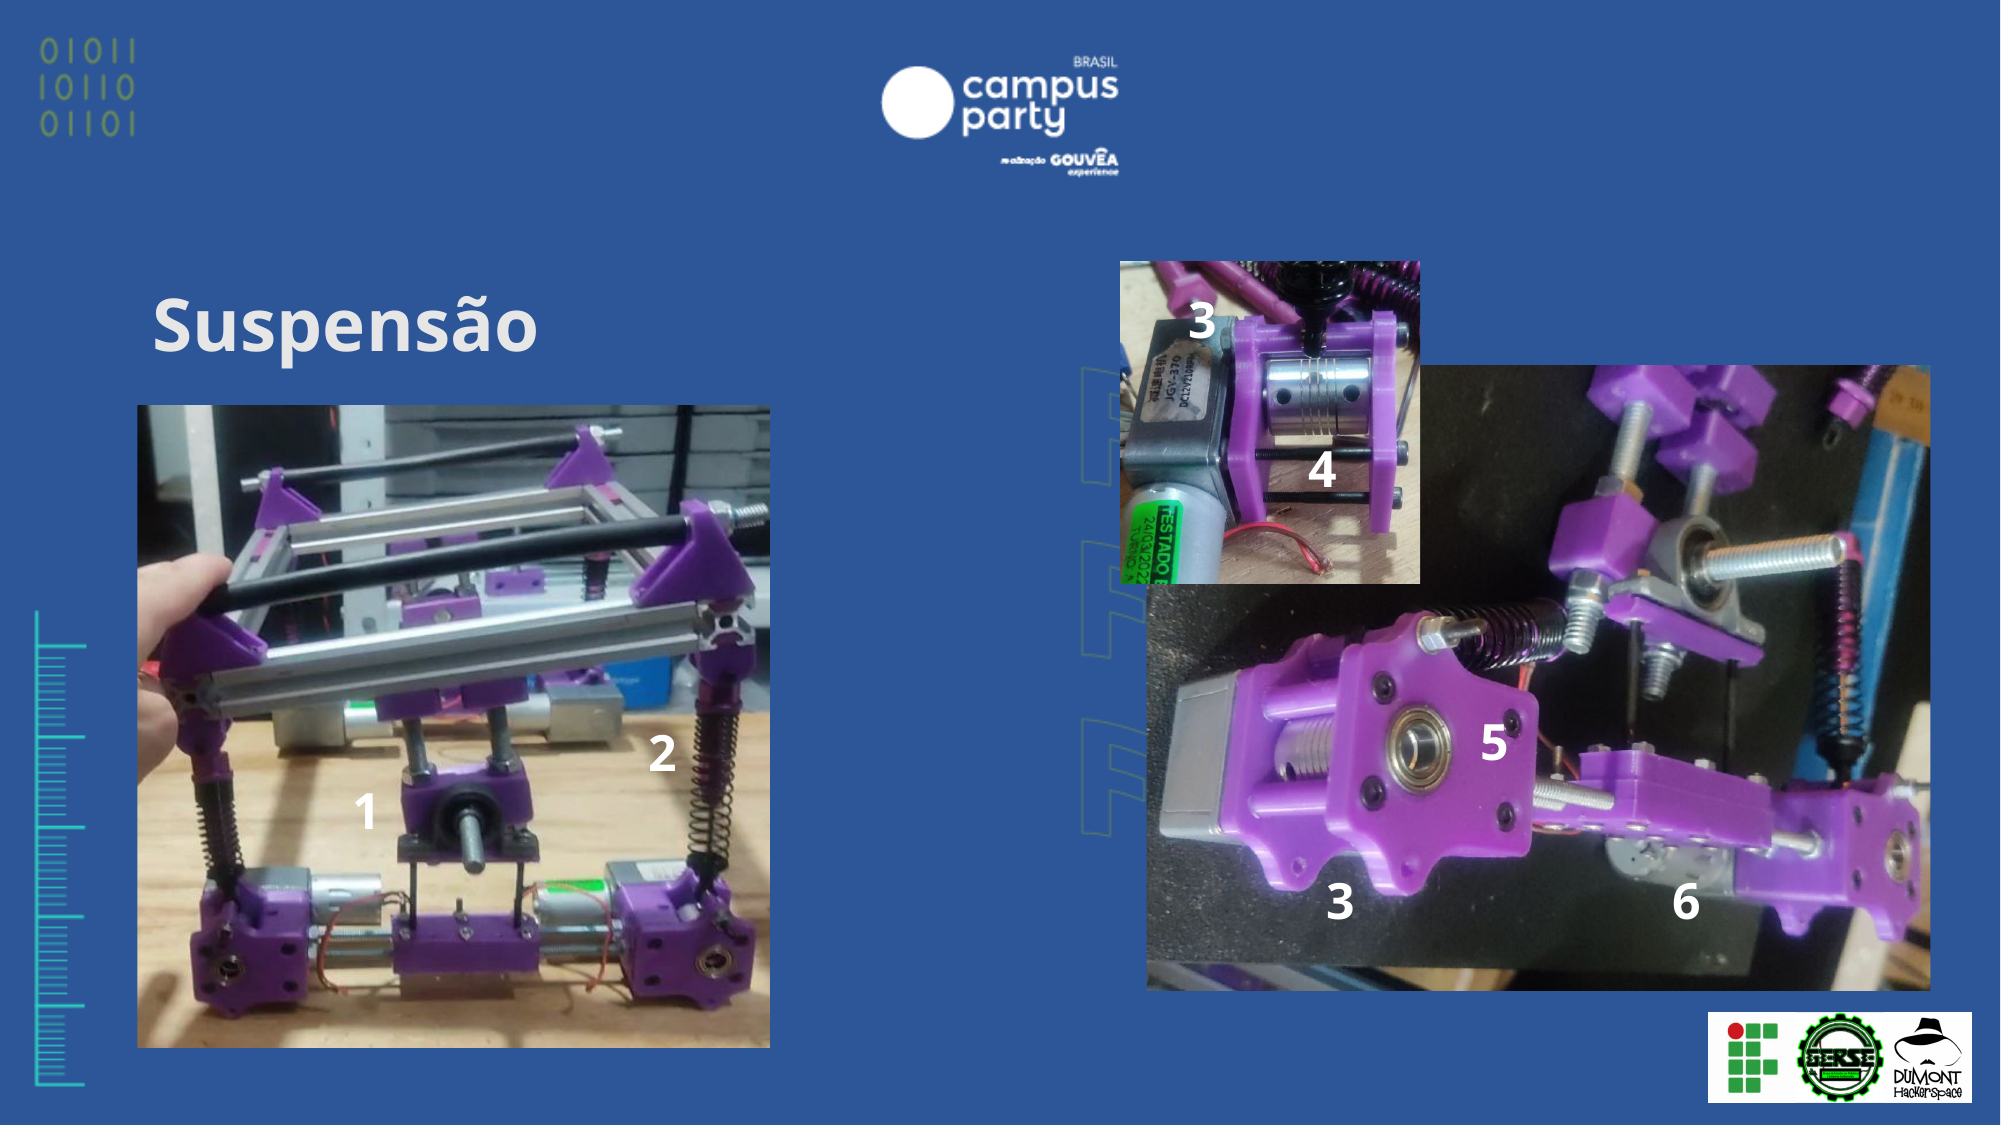

# Suspensão
3
4
5
3
6
2
1